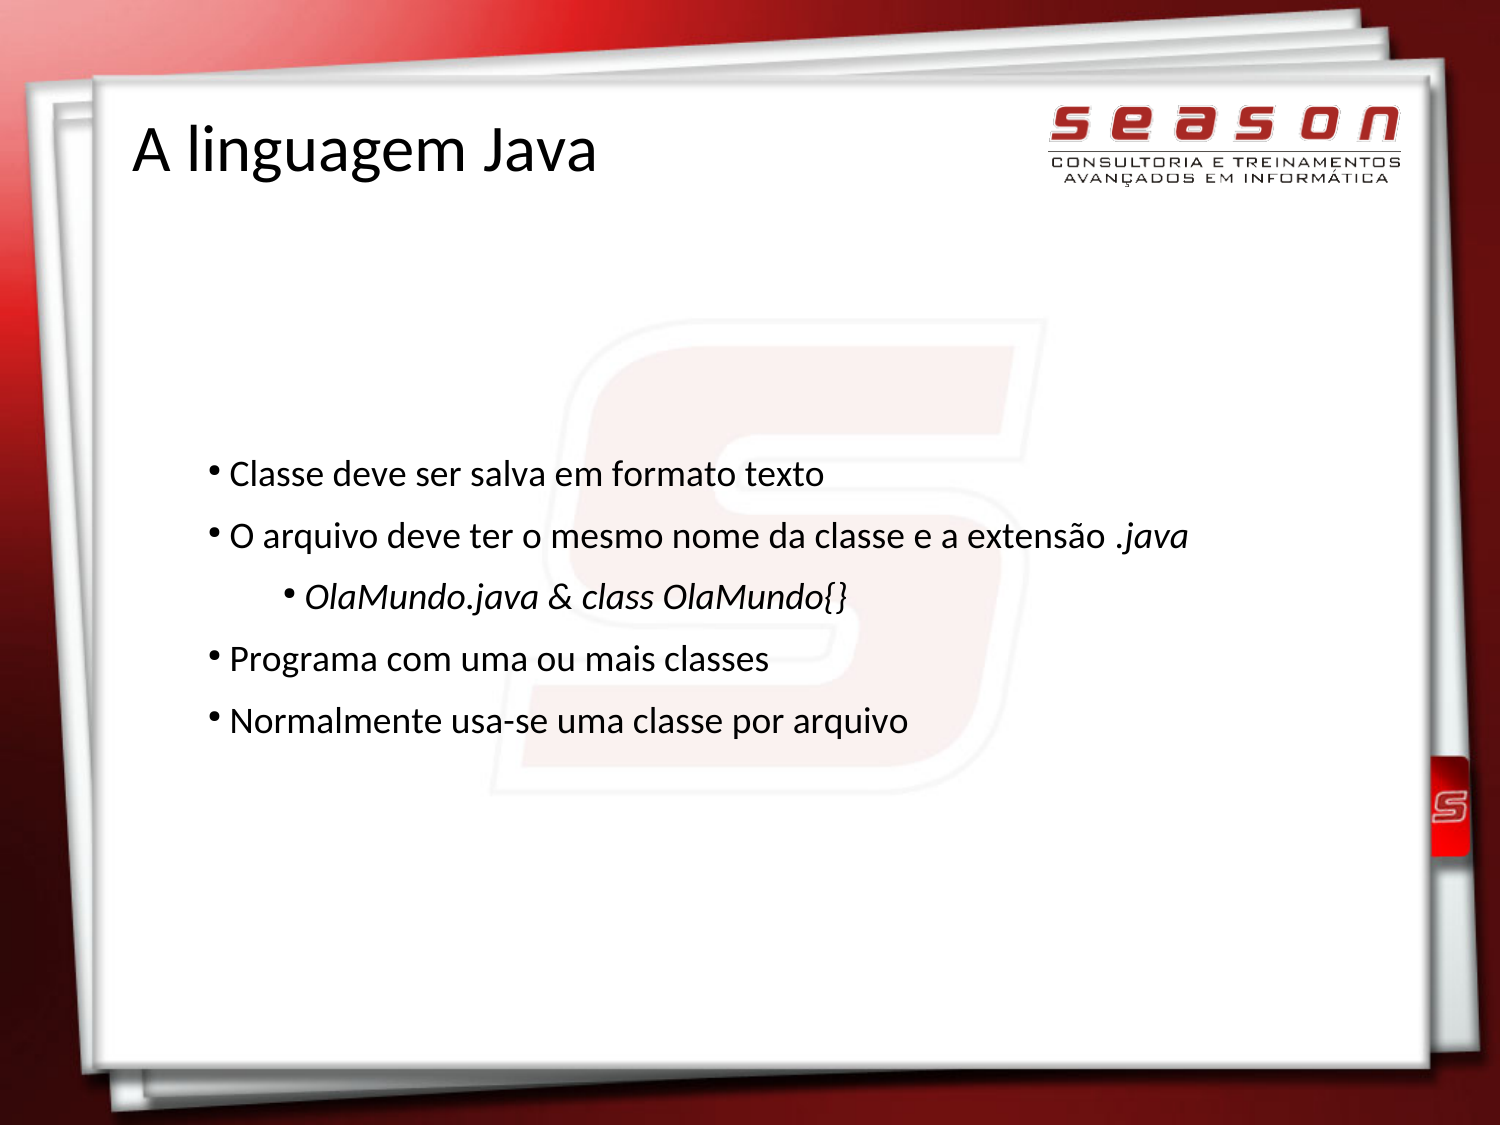

# A linguagem Java
 Classe deve ser salva em formato texto
 O arquivo deve ter o mesmo nome da classe e a extensão .java
 OlaMundo.java & class OlaMundo{}
 Programa com uma ou mais classes
 Normalmente usa-se uma classe por arquivo